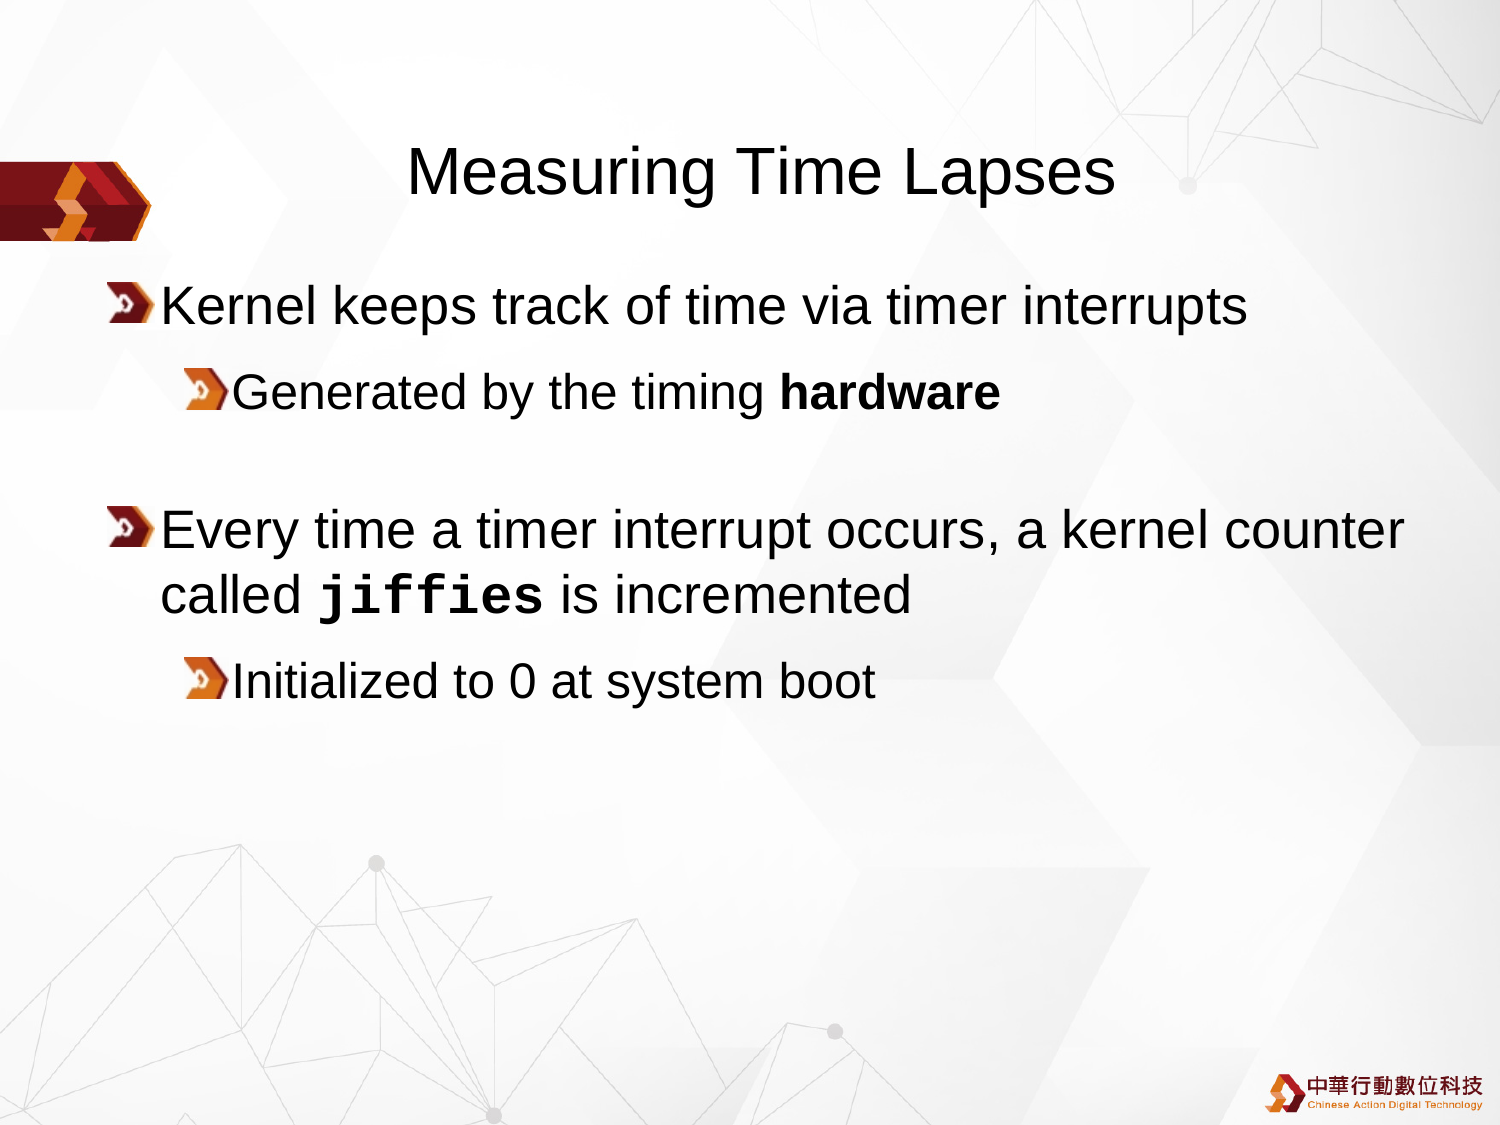

# Measuring Time Lapses
Kernel keeps track of time via timer interrupts
Generated by the timing hardware
Every time a timer interrupt occurs, a kernel counter called jiffies is incremented
Initialized to 0 at system boot